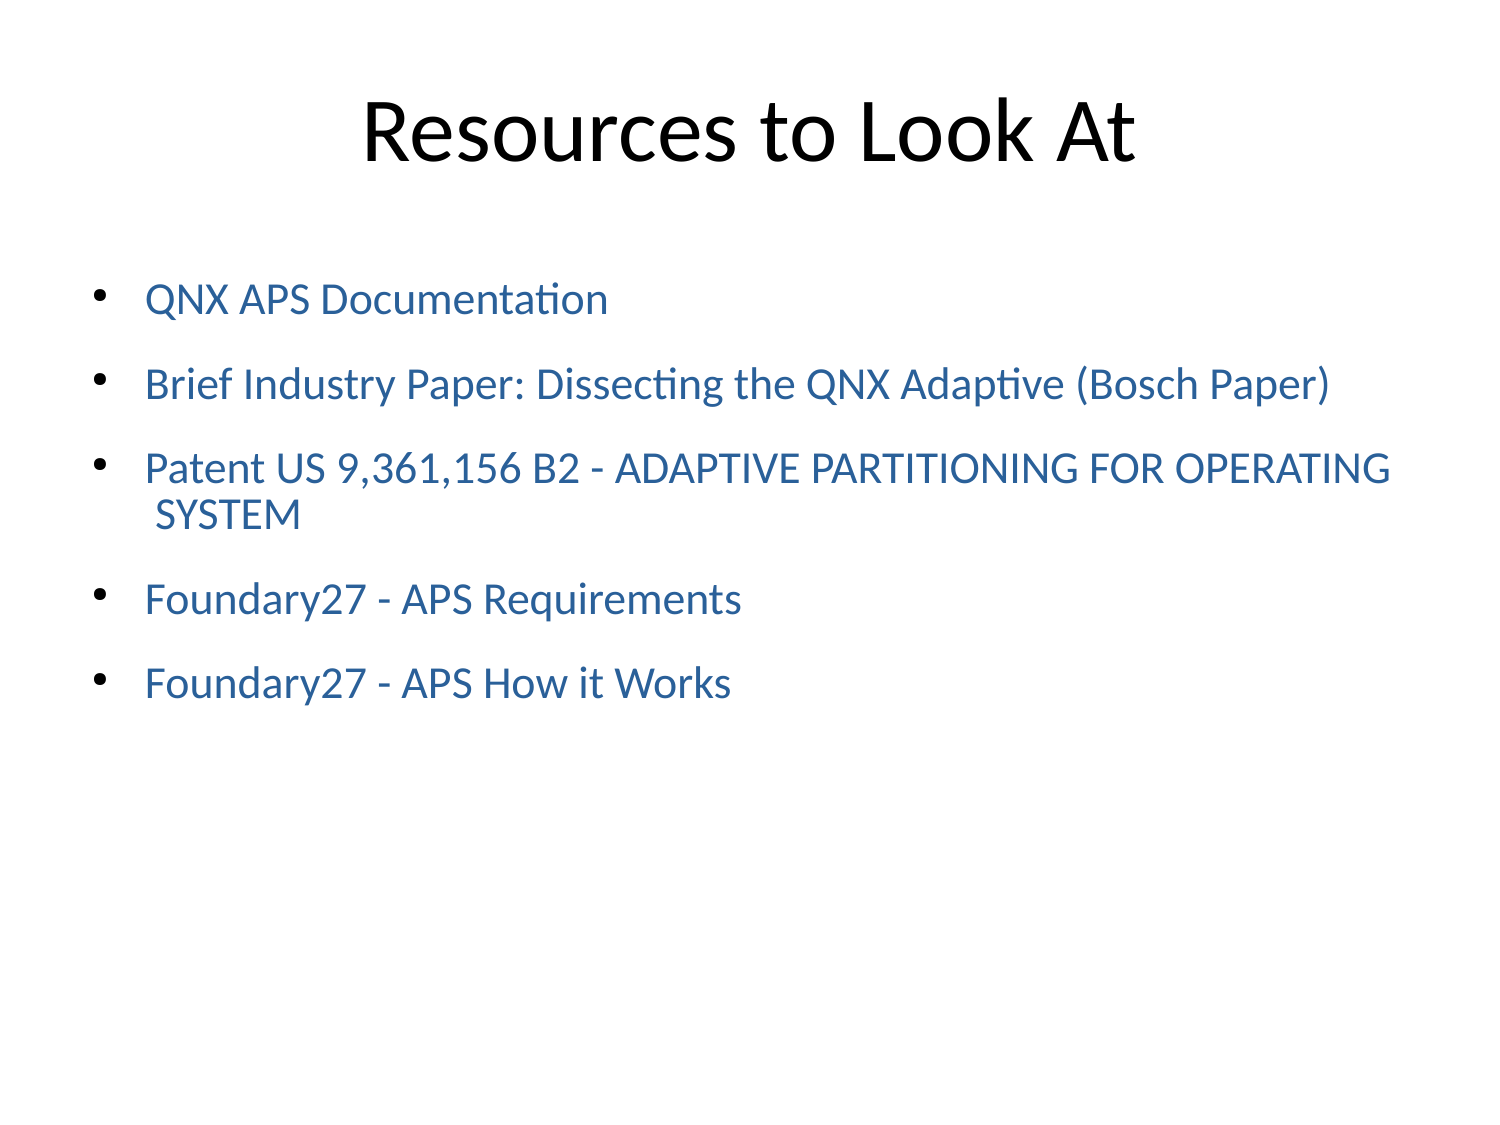

# Resources to Look At
QNX APS Documentation
Brief Industry Paper: Dissecting the QNX Adaptive (Bosch Paper)
Patent US 9,361,156 B2 - ADAPTIVE PARTITIONING FOR OPERATING SYSTEM
Foundary27 - APS Requirements
Foundary27 - APS How it Works